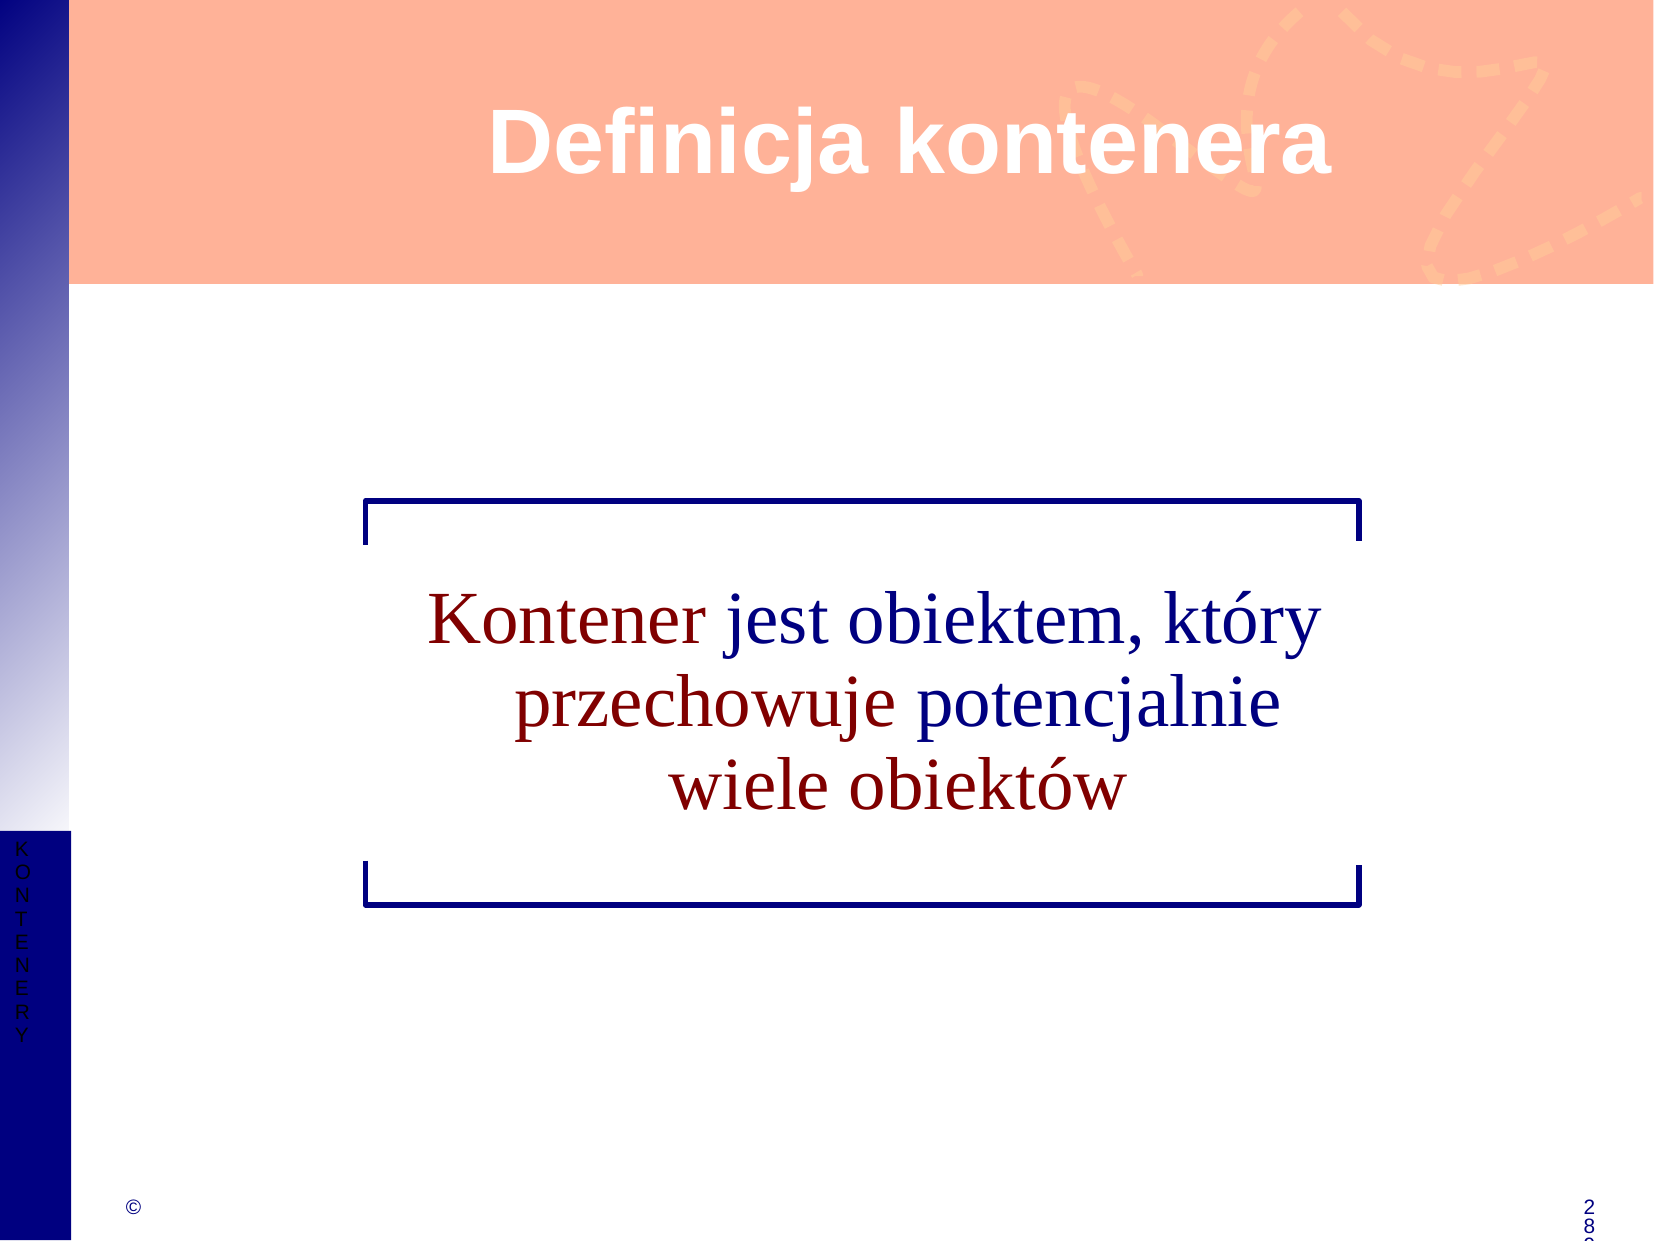

# Definicja kontenera
Kontener jest obiektem, który przechowuje potencjalnie wiele obiektów
K
O
N
T
E
N
E
R
Y